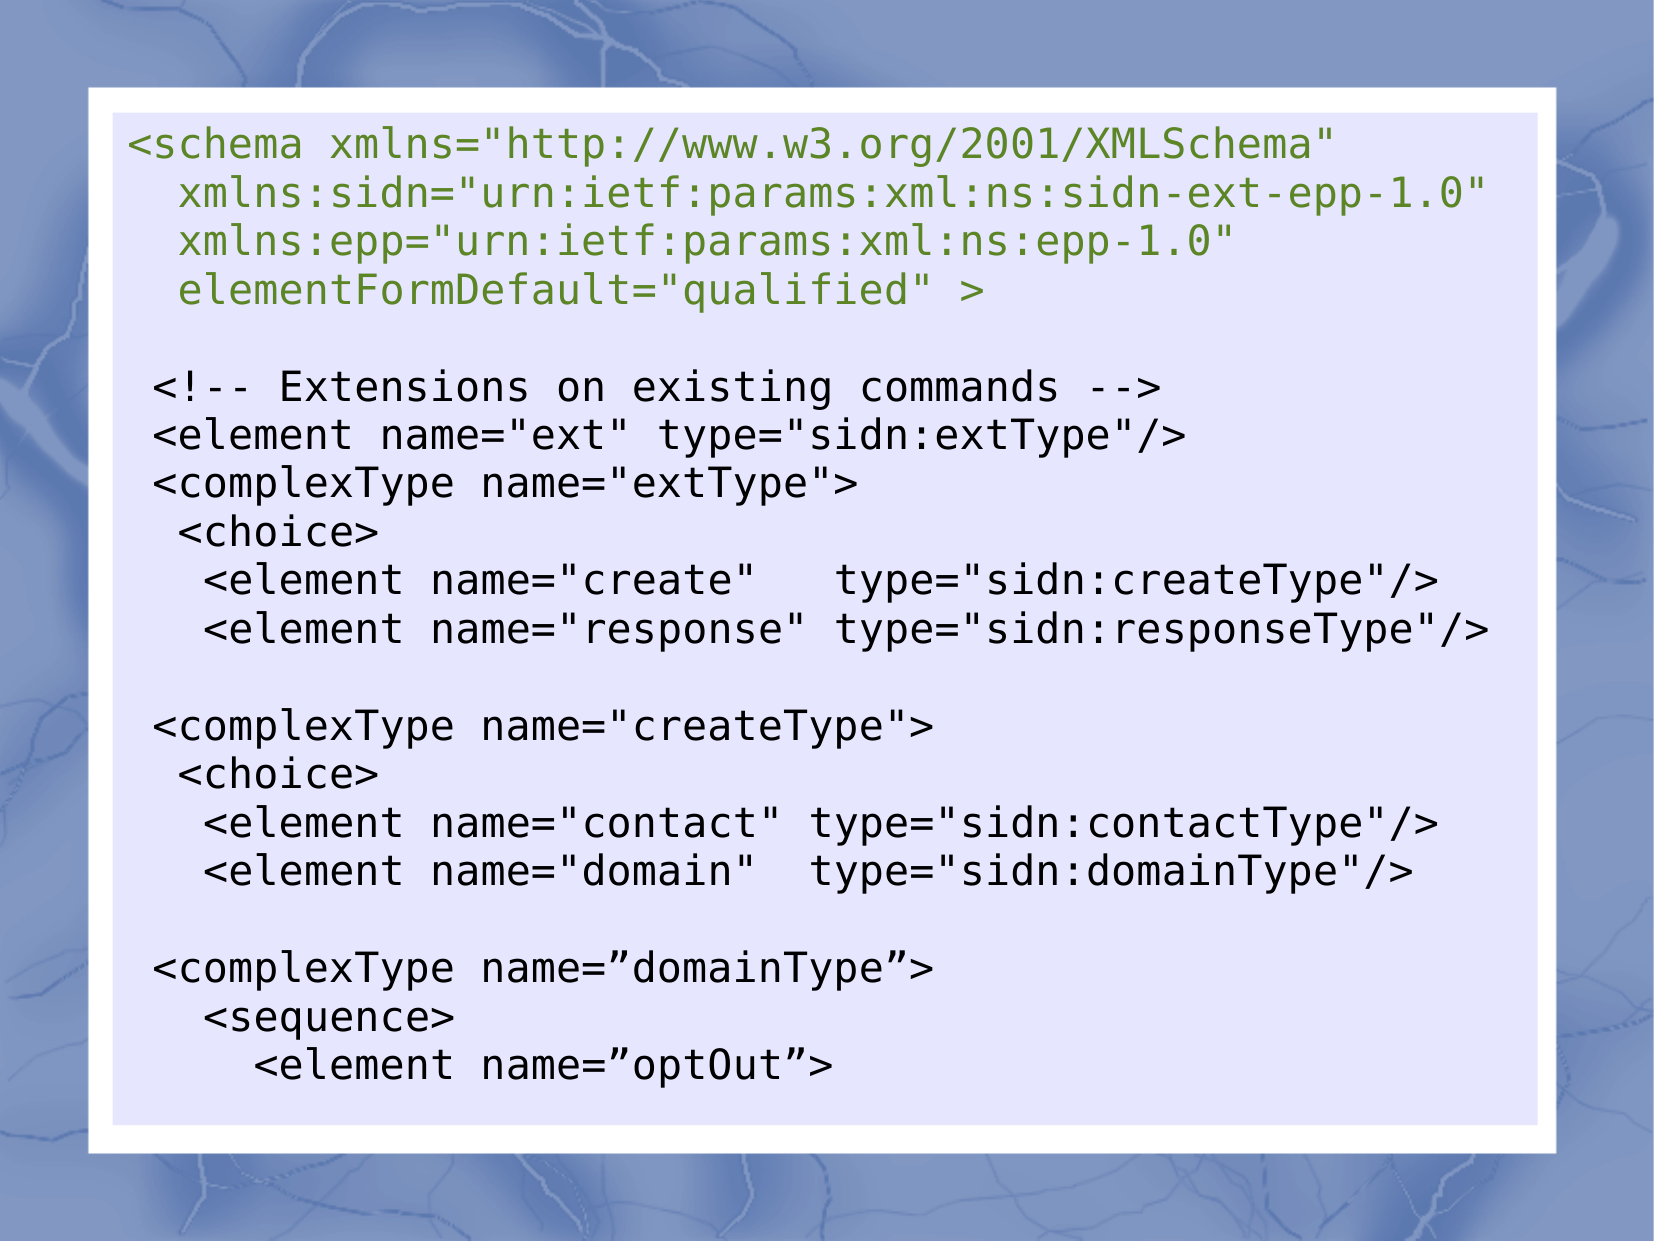

<schema xmlns="http://www.w3.org/2001/XMLSchema"
 xmlns:sidn="urn:ietf:params:xml:ns:sidn-ext-epp-1.0"
 xmlns:epp="urn:ietf:params:xml:ns:epp-1.0"
 elementFormDefault="qualified" >
 <!-- Extensions on existing commands -->
 <element name="ext" type="sidn:extType"/>
 <complexType name="extType">
 <choice>
 <element name="create" type="sidn:createType"/>
 <element name="response" type="sidn:responseType"/>
 <complexType name="createType">
 <choice>
 <element name="contact" type="sidn:contactType"/>
 <element name="domain" type="sidn:domainType"/>
 <complexType name=”domainType”>
 <sequence>
 <element name=”optOut”>